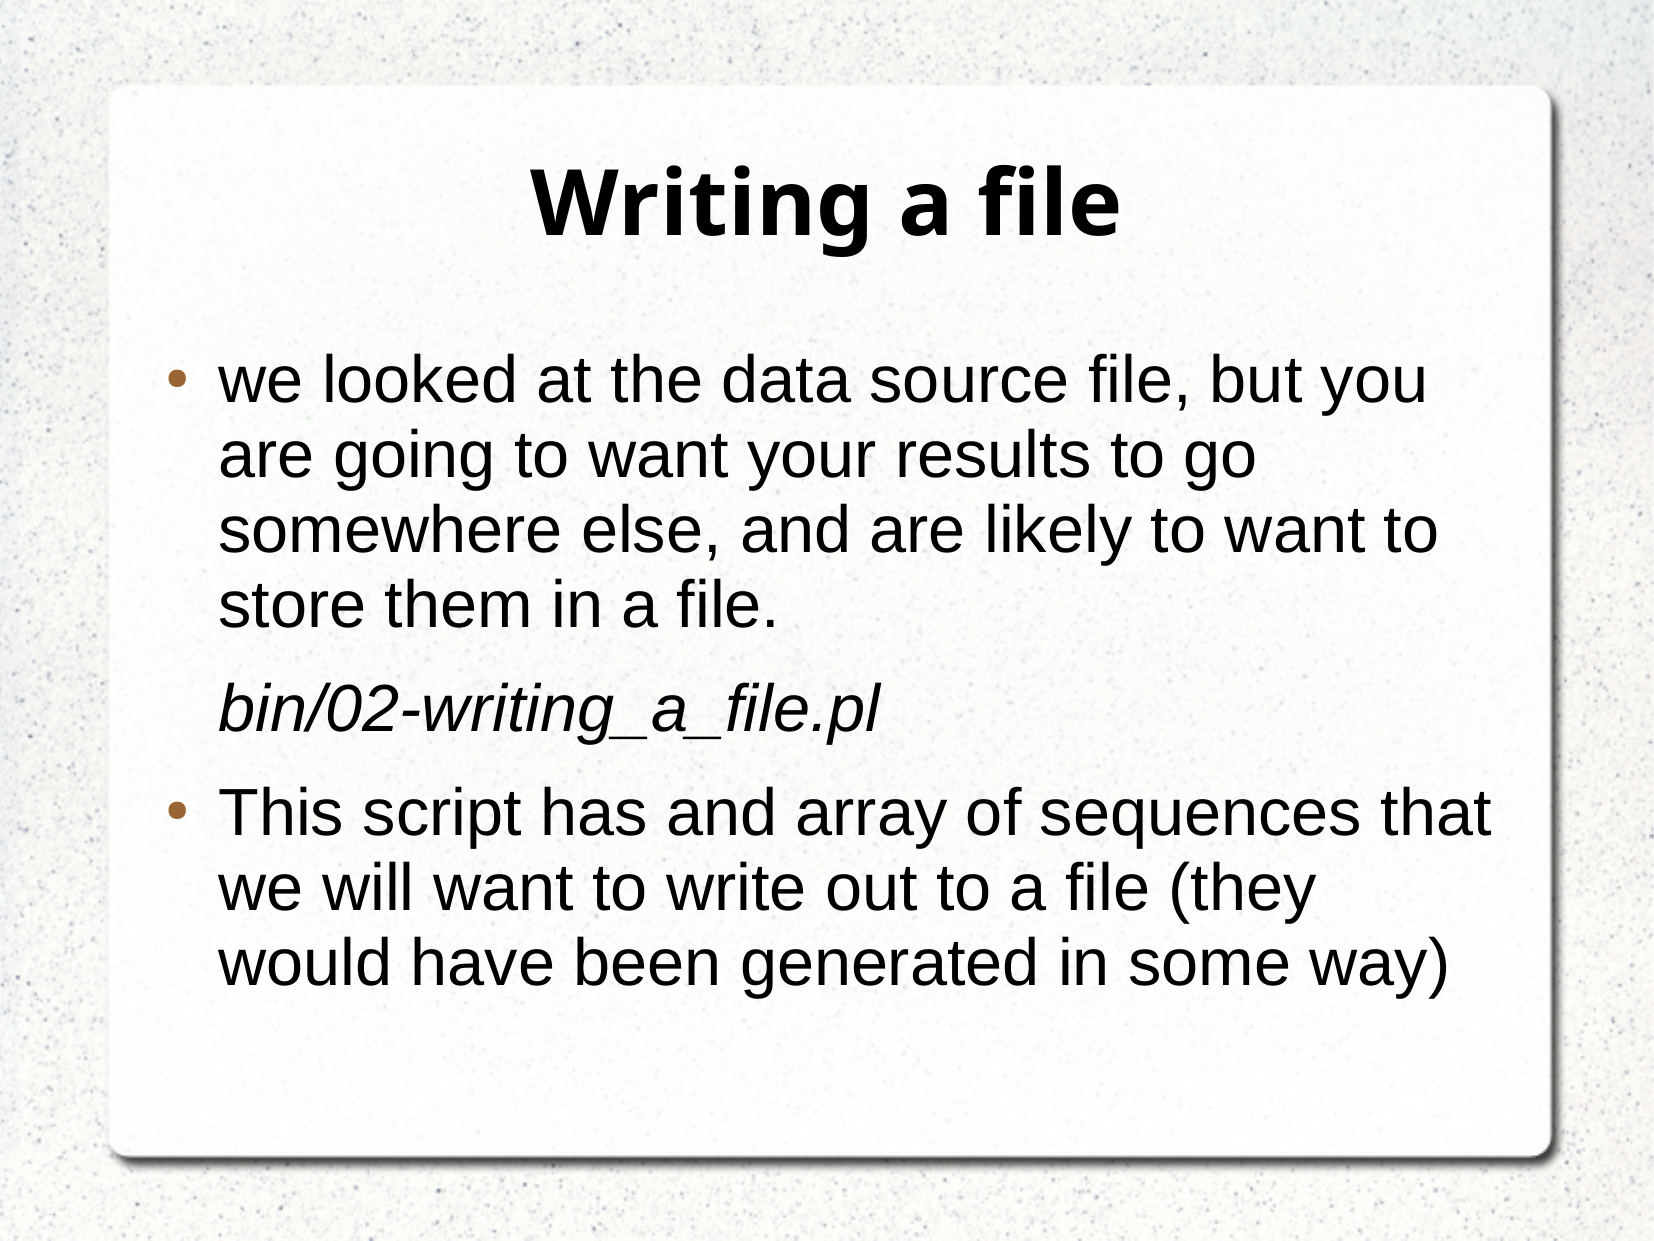

# Writing a file
we looked at the data source file, but you are going to want your results to go somewhere else, and are likely to want to store them in a file.
bin/02-writing_a_file.pl
This script has and array of sequences that we will want to write out to a file (they would have been generated in some way)